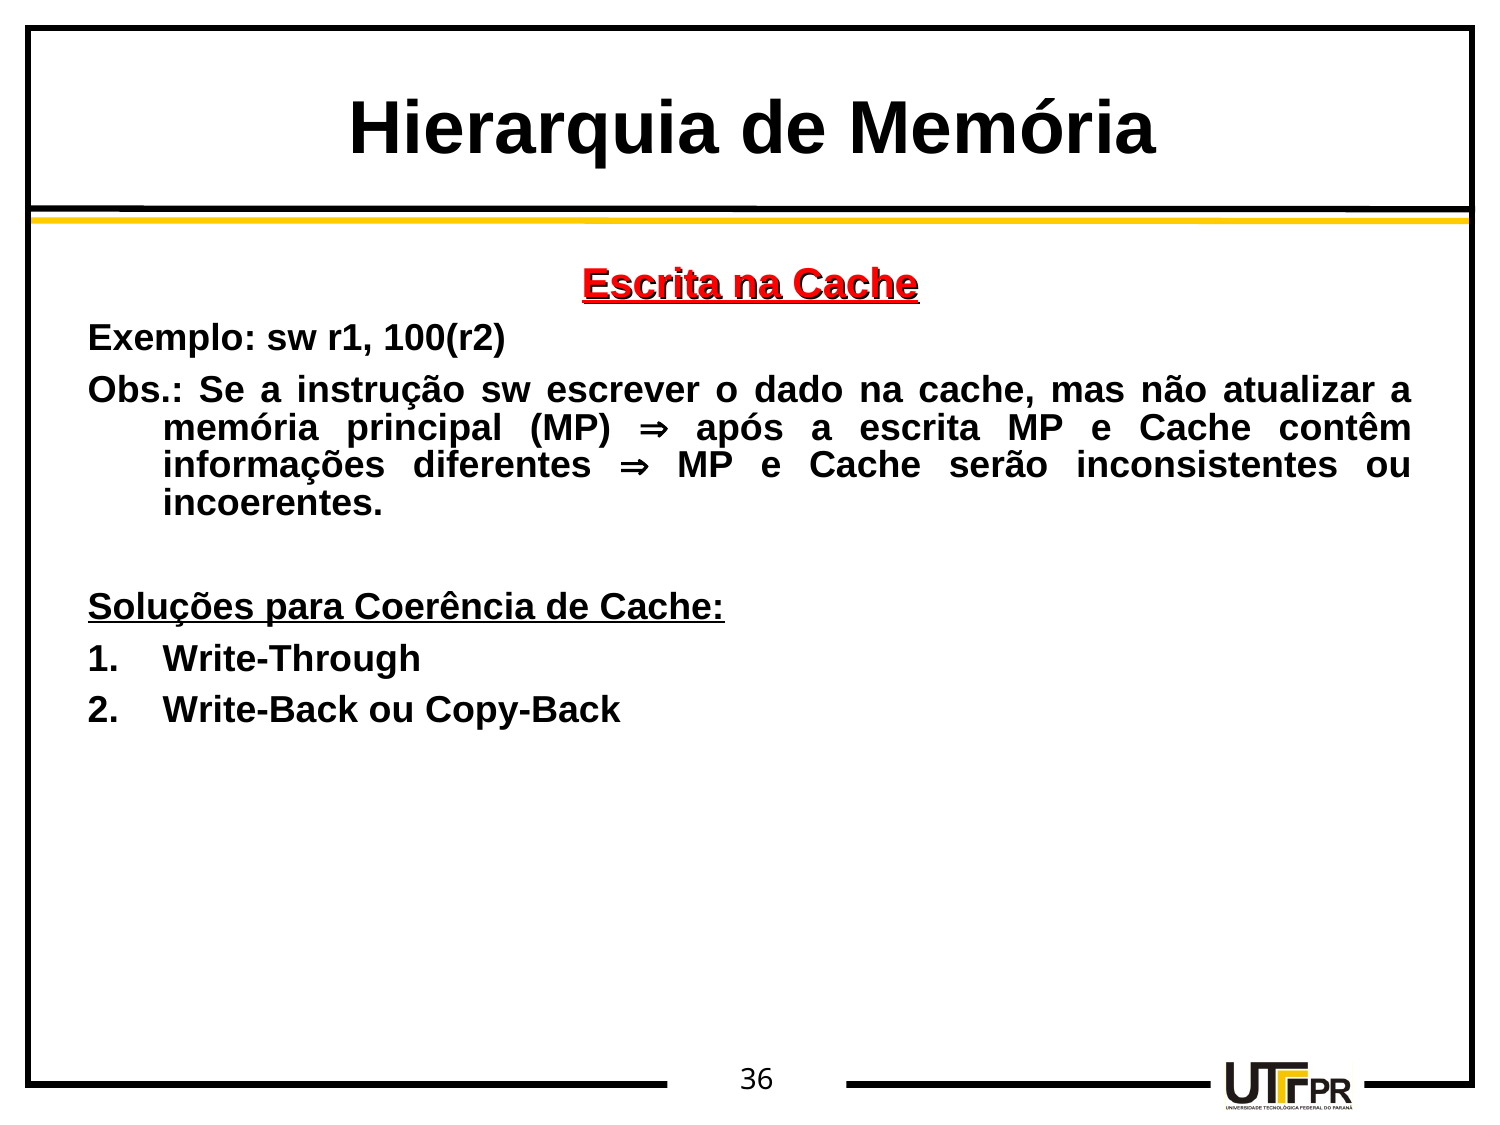

# Hierarquia de Memória
Escrita na Cache
Exemplo: sw r1, 100(r2)
Obs.: Se a instrução sw escrever o dado na cache, mas não atualizar a memória principal (MP)  após a escrita MP e Cache contêm informações diferentes  MP e Cache serão inconsistentes ou incoerentes.
Soluções para Coerência de Cache:
Write-Through
Write-Back ou Copy-Back